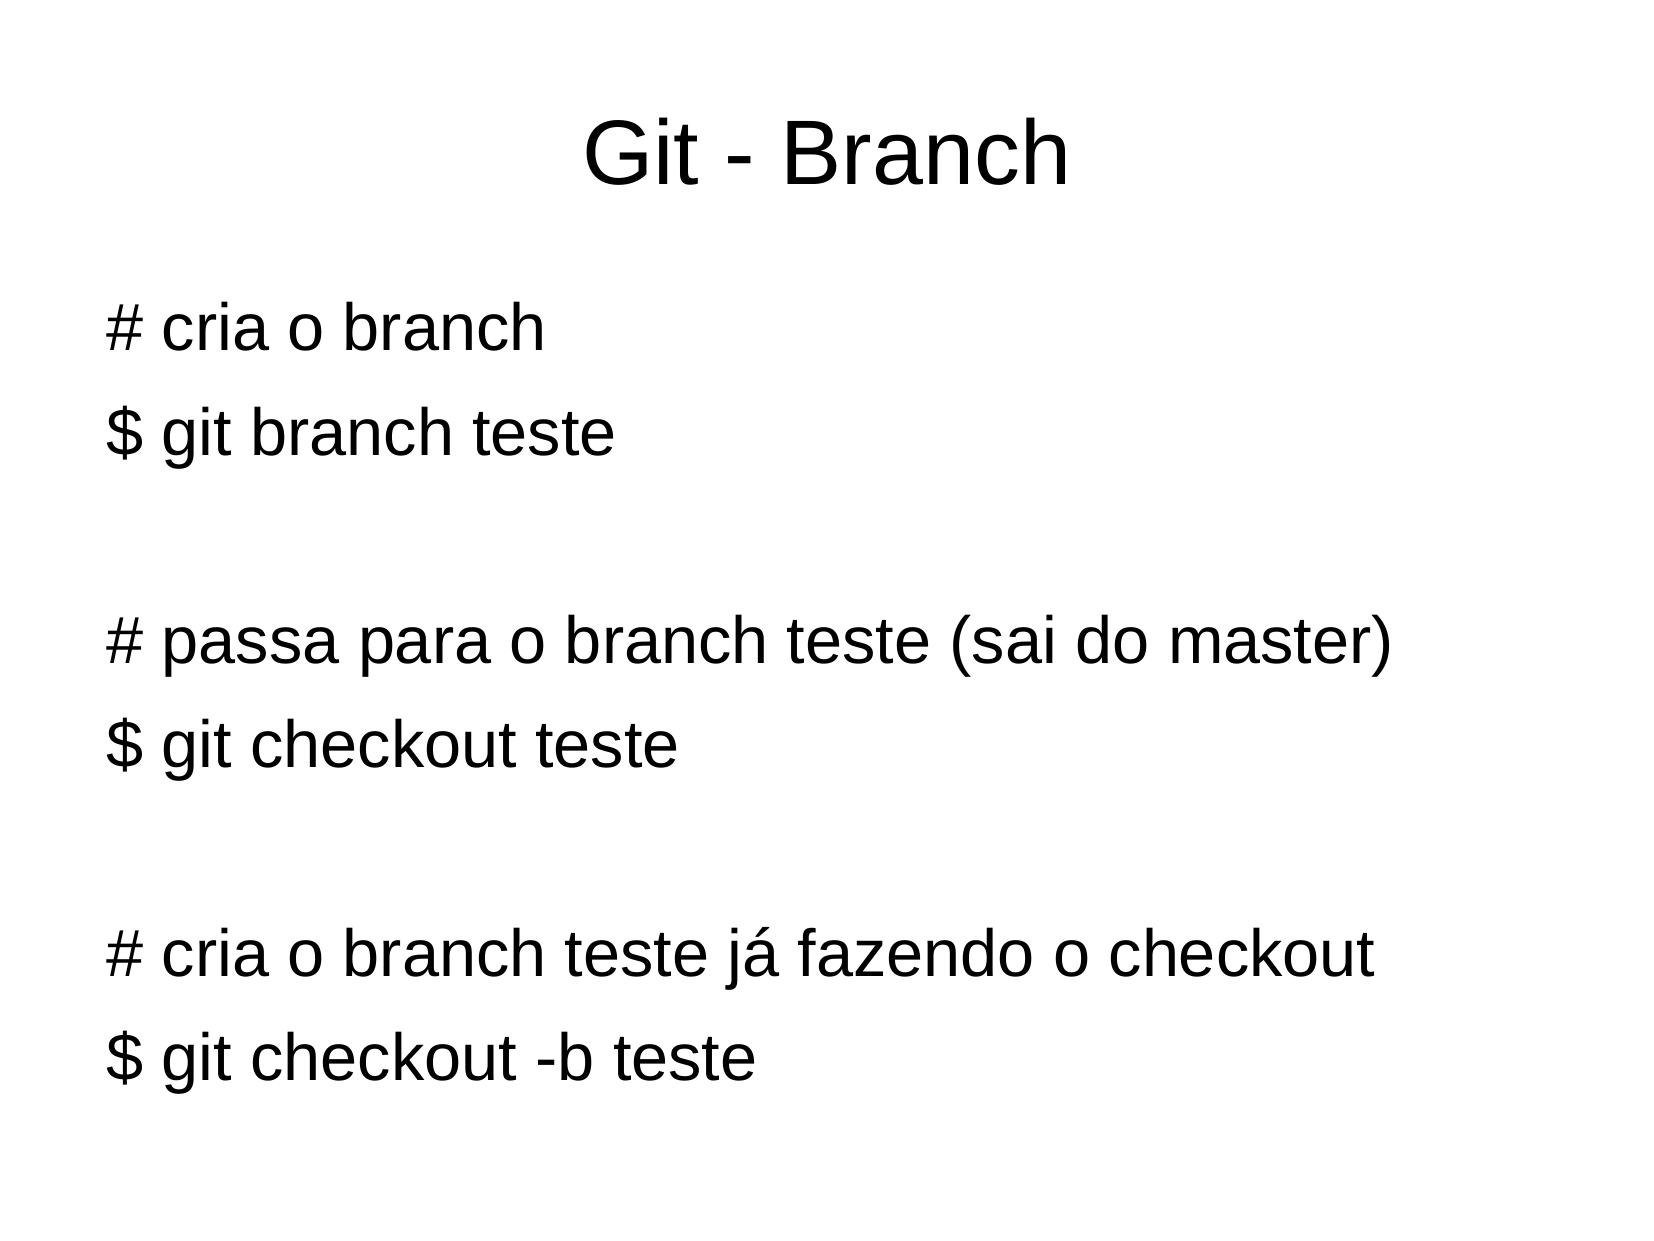

# Git - Branch
# cria o branch
$ git branch teste
# passa para o branch teste (sai do master)
$ git checkout teste
# cria o branch teste já fazendo o checkout
$ git checkout -b teste